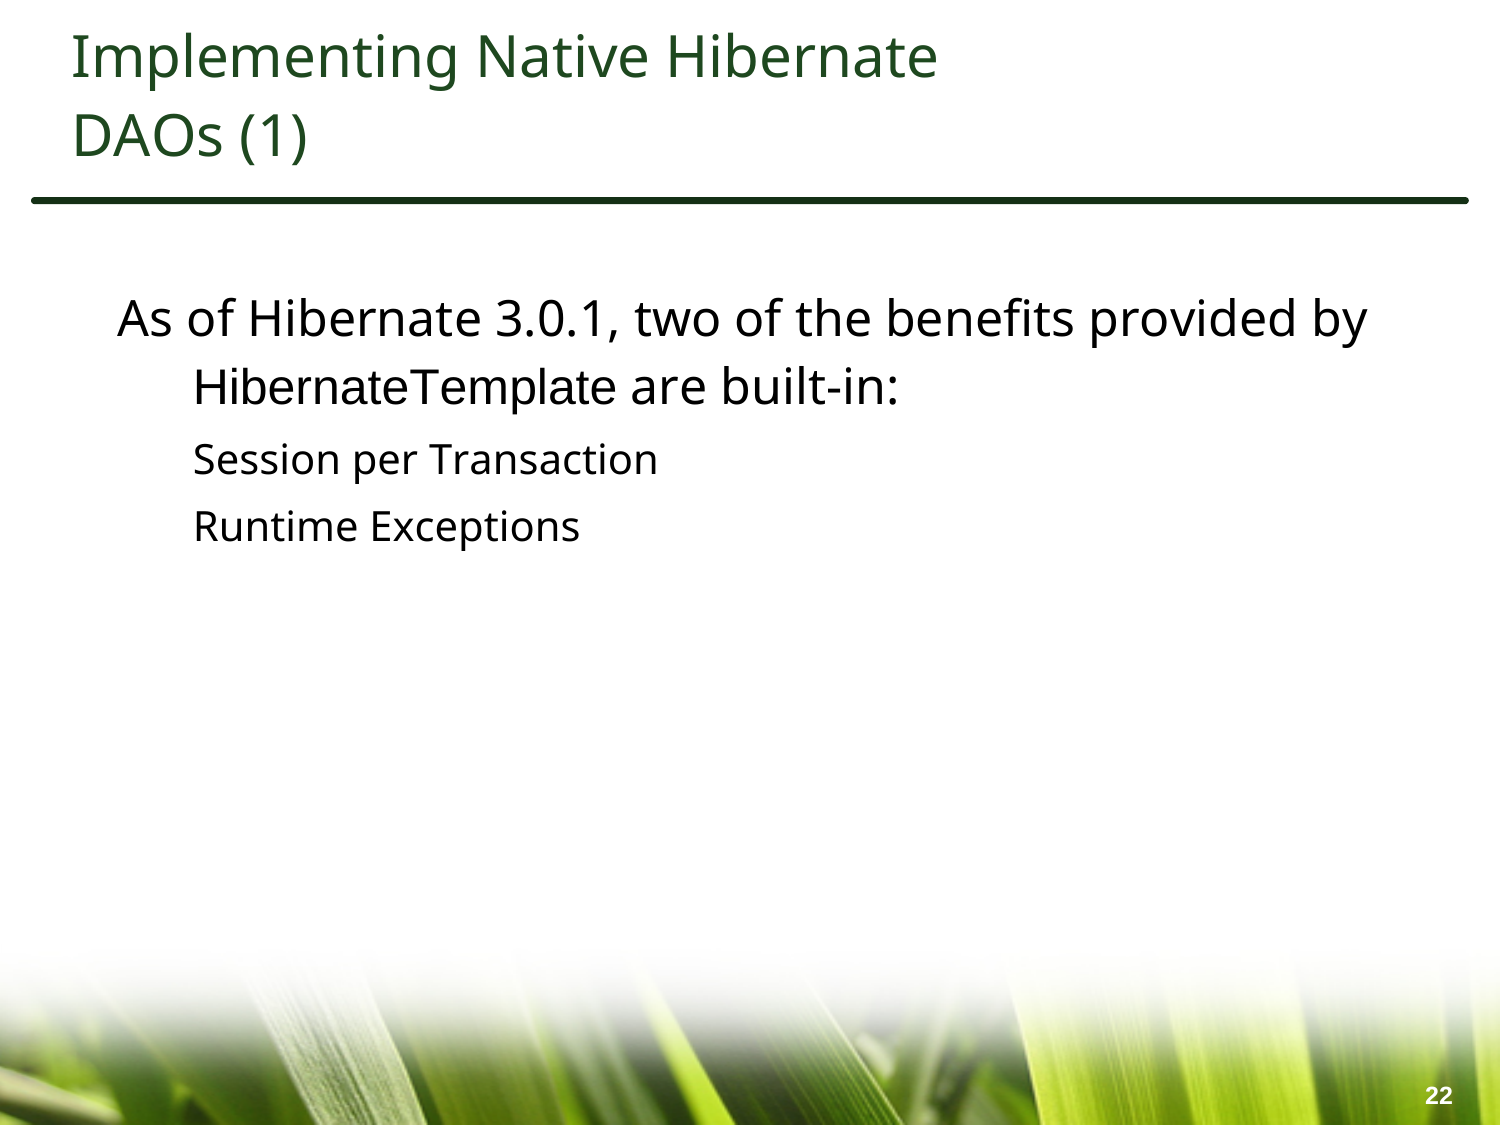

# Implementing Native Hibernate DAOs (1)
As of Hibernate 3.0.1, two of the benefits provided by HibernateTemplate are built-in:
Session per Transaction
Runtime Exceptions